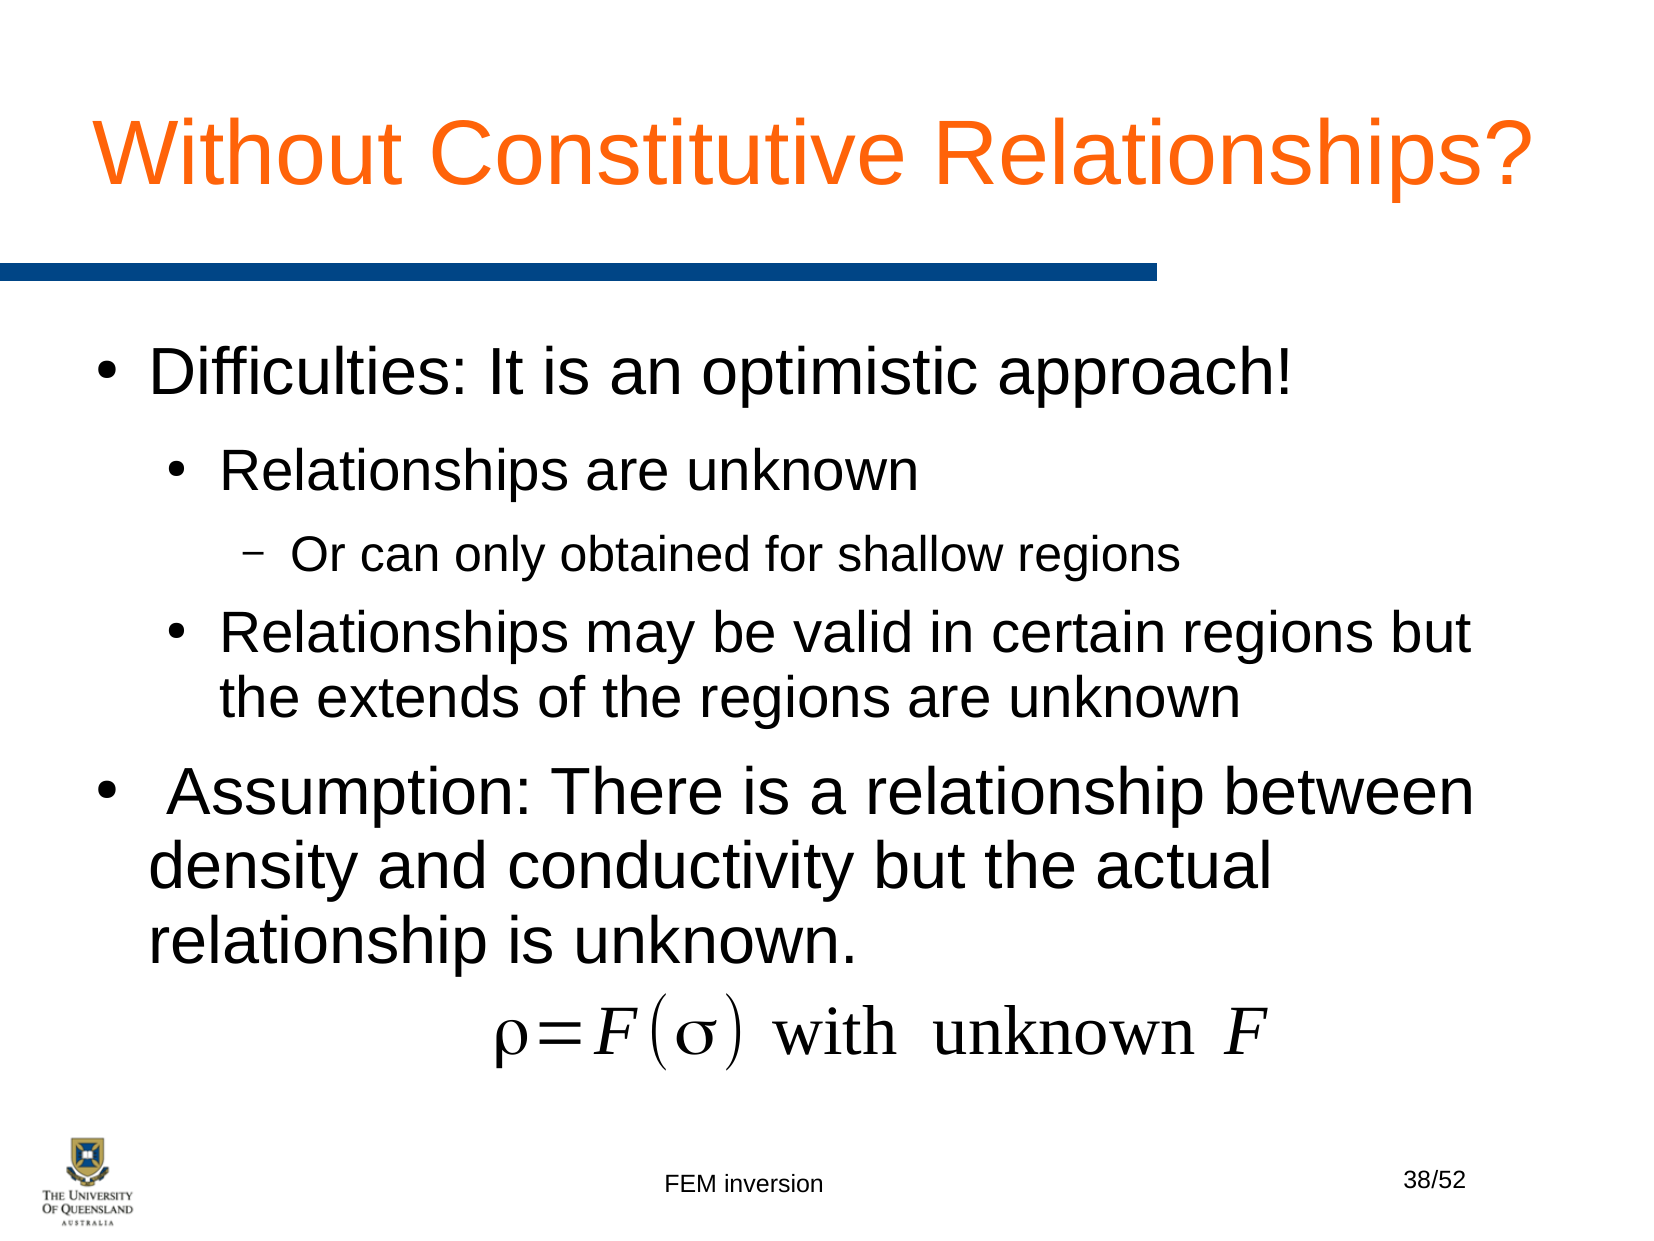

# Without Constitutive Relationships?
Difficulties: It is an optimistic approach!
Relationships are unknown
Or can only obtained for shallow regions
Relationships may be valid in certain regions but the extends of the regions are unknown
 Assumption: There is a relationship between density and conductivity but the actual relationship is unknown.